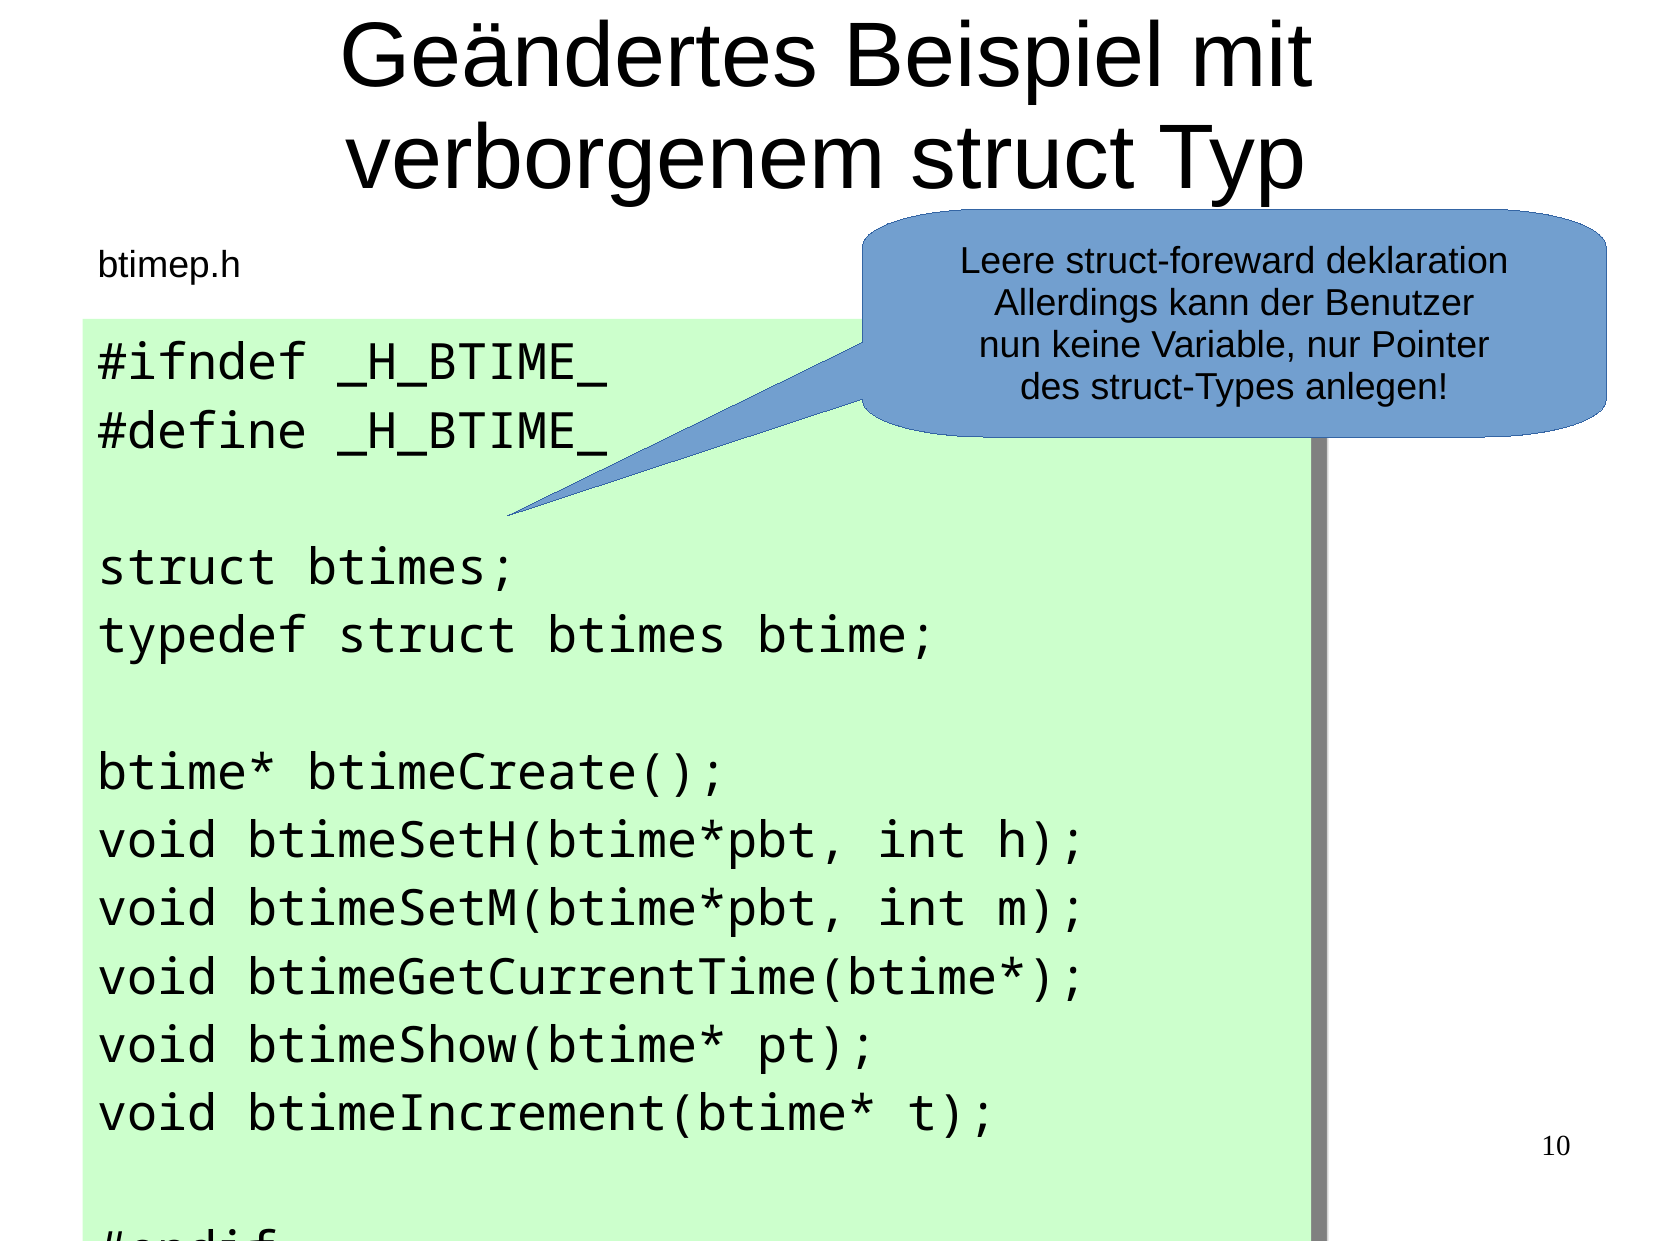

# Geändertes Beispiel mit verborgenem struct Typ
Leere struct-foreward deklaration
Allerdings kann der Benutzer
nun keine Variable, nur Pointer
des struct-Types anlegen!
btimep.h
#ifndef _H_BTIME_
#define _H_BTIME_
struct btimes;
typedef struct btimes btime;
btime* btimeCreate();
void btimeSetH(btime*pbt, int h);
void btimeSetM(btime*pbt, int m);
void btimeGetCurrentTime(btime*);
void btimeShow(btime* pt);
void btimeIncrement(btime* t);
#endif
10